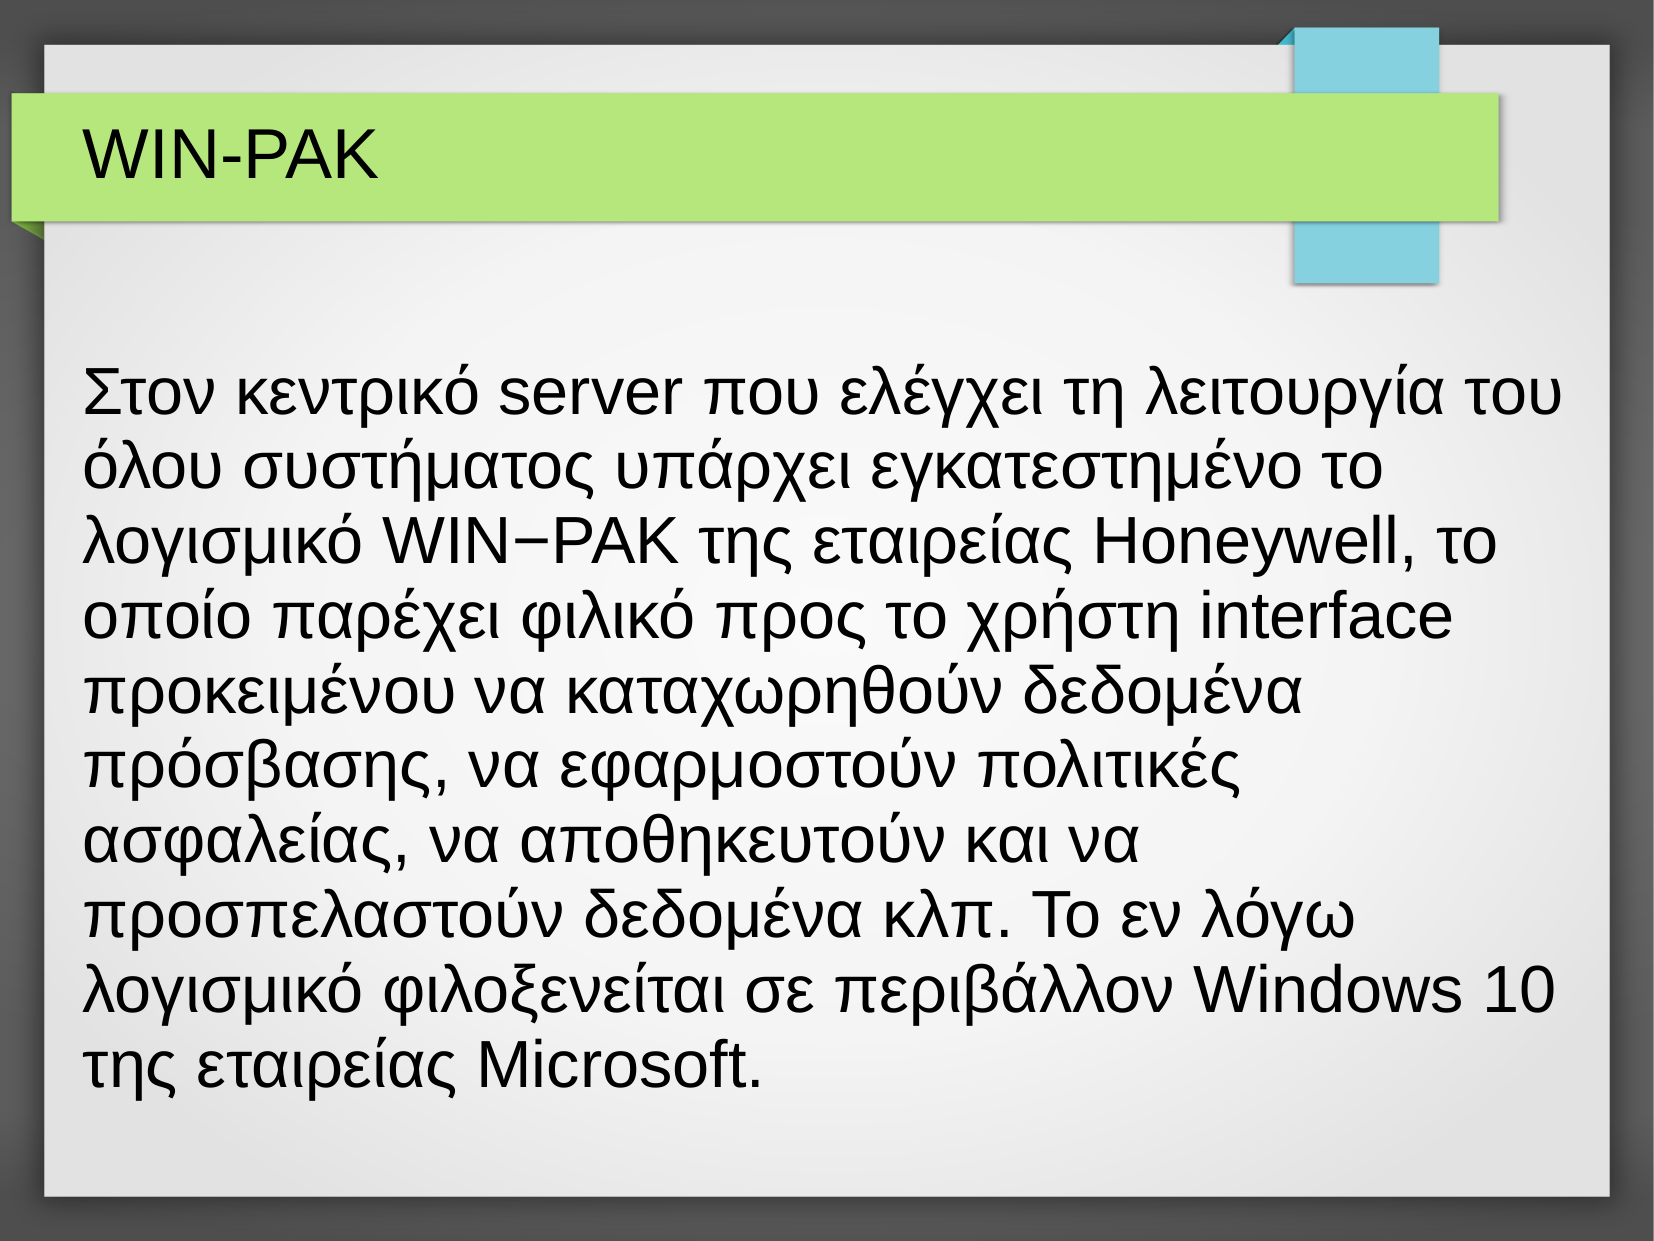

WIN-PAK
# Στον κεντρικό server που ελέγχει τη λειτουργία του όλου συστήματος υπάρχει εγκατεστημένο το λογισμικό WIN−PAK της εταιρείας Honeywell, το οποίο παρέχει φιλικό προς το χρήστη interface προκειμένου να καταχωρηθούν δεδομένα πρόσβασης, να εφαρμοστούν πολιτικές ασφαλείας, να αποθηκευτούν και να προσπελαστούν δεδομένα κλπ. Το εν λόγω λογισμικό φιλοξενείται σε περιβάλλον Windows 10 της εταιρείας Microsoft.